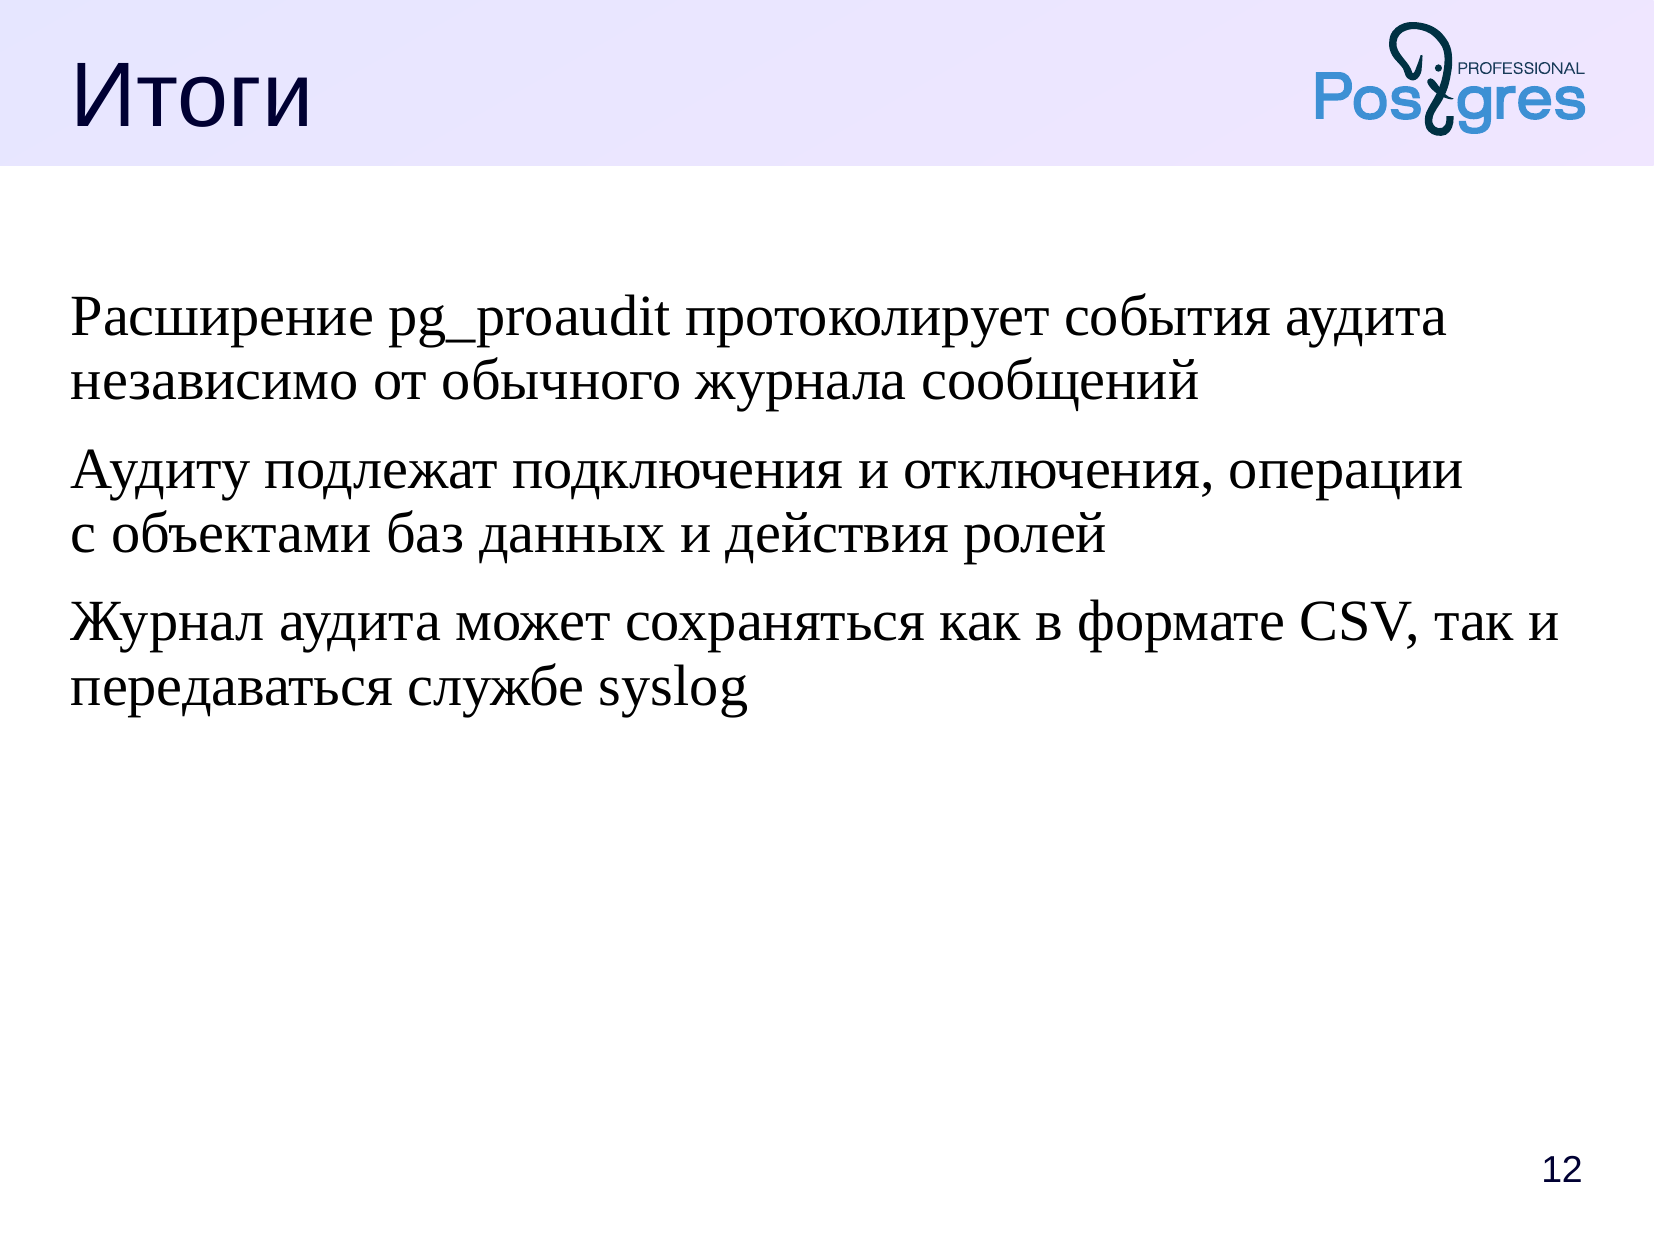

# Итоги
Расширение pg_proaudit протоколирует события аудита независимо от обычного журнала сообщений
Аудиту подлежат подключения и отключения, операции
с объектами баз данных и действия ролей
Журнал аудита может сохраняться как в формате CSV, так и передаваться службе syslog